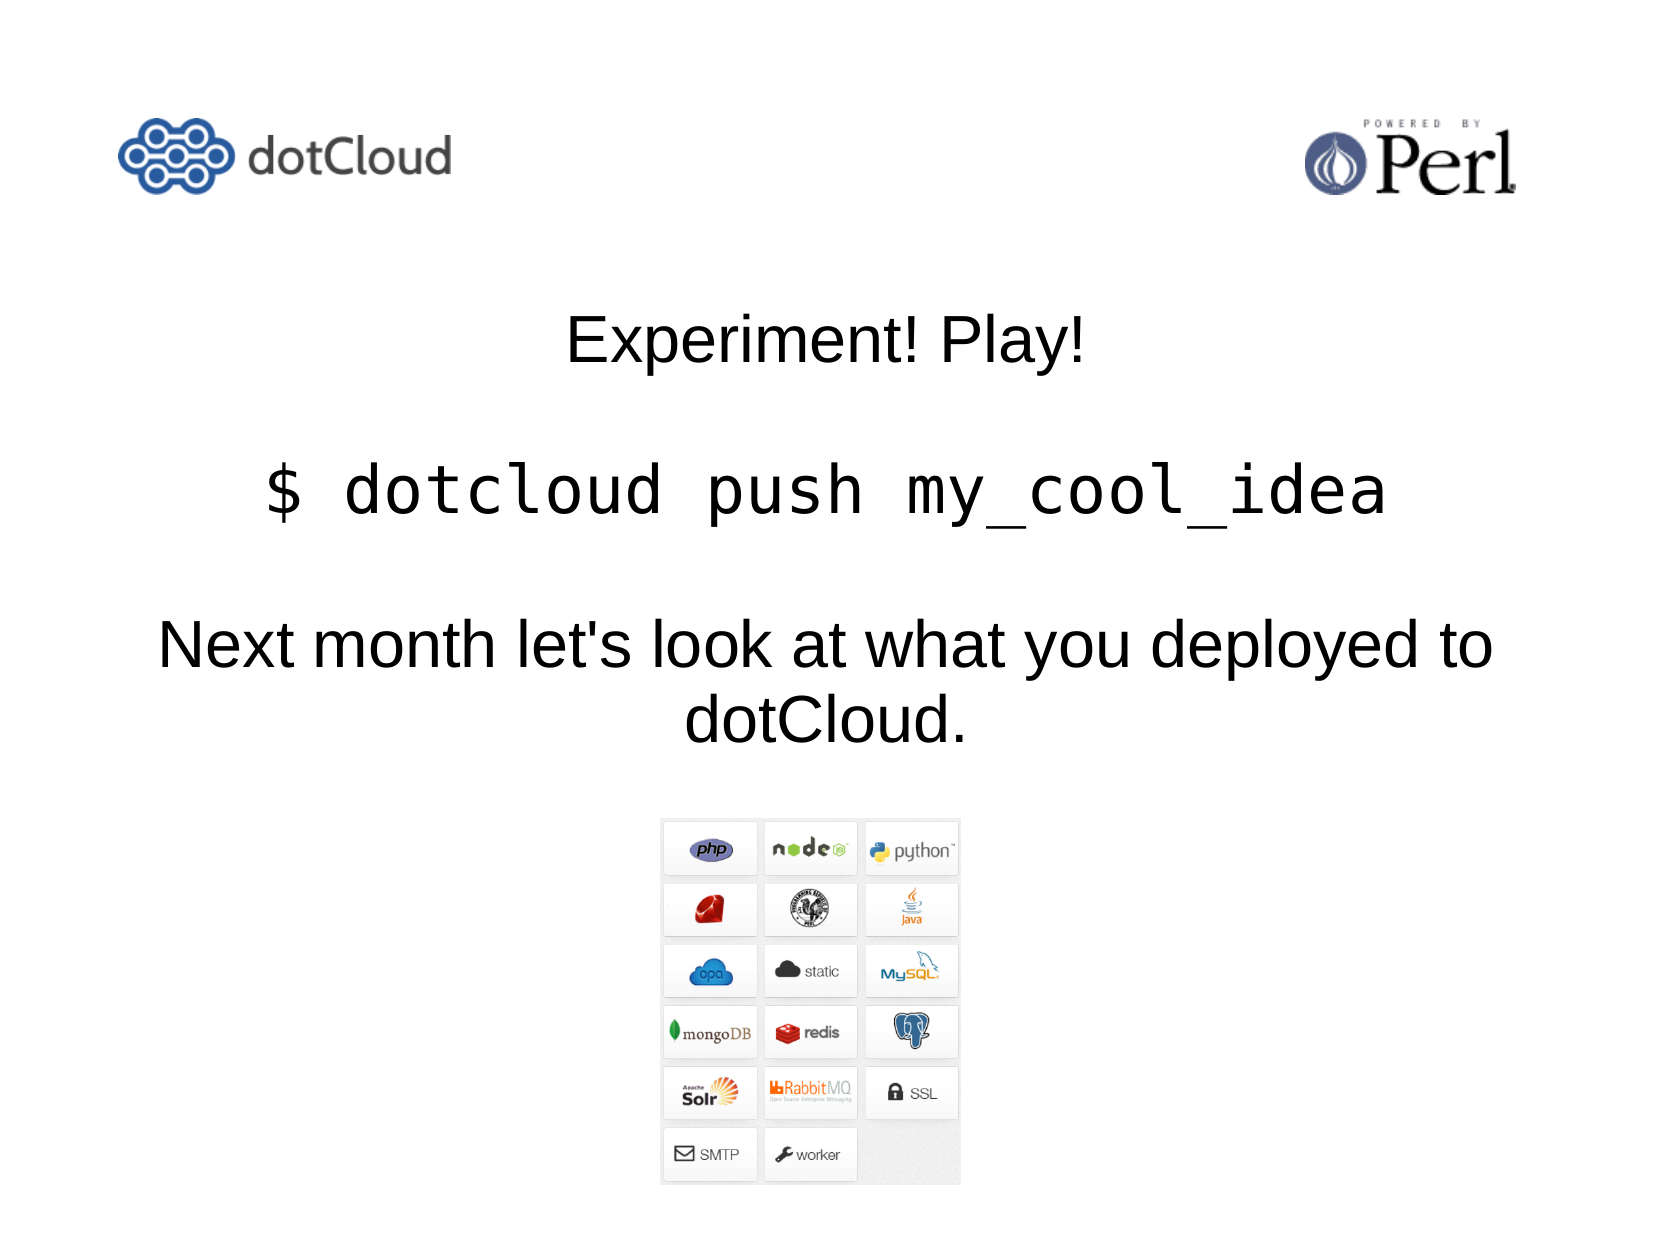

# Experiment! Play!
$ dotcloud push my_cool_idea
Next month let's look at what you deployed to dotCloud.